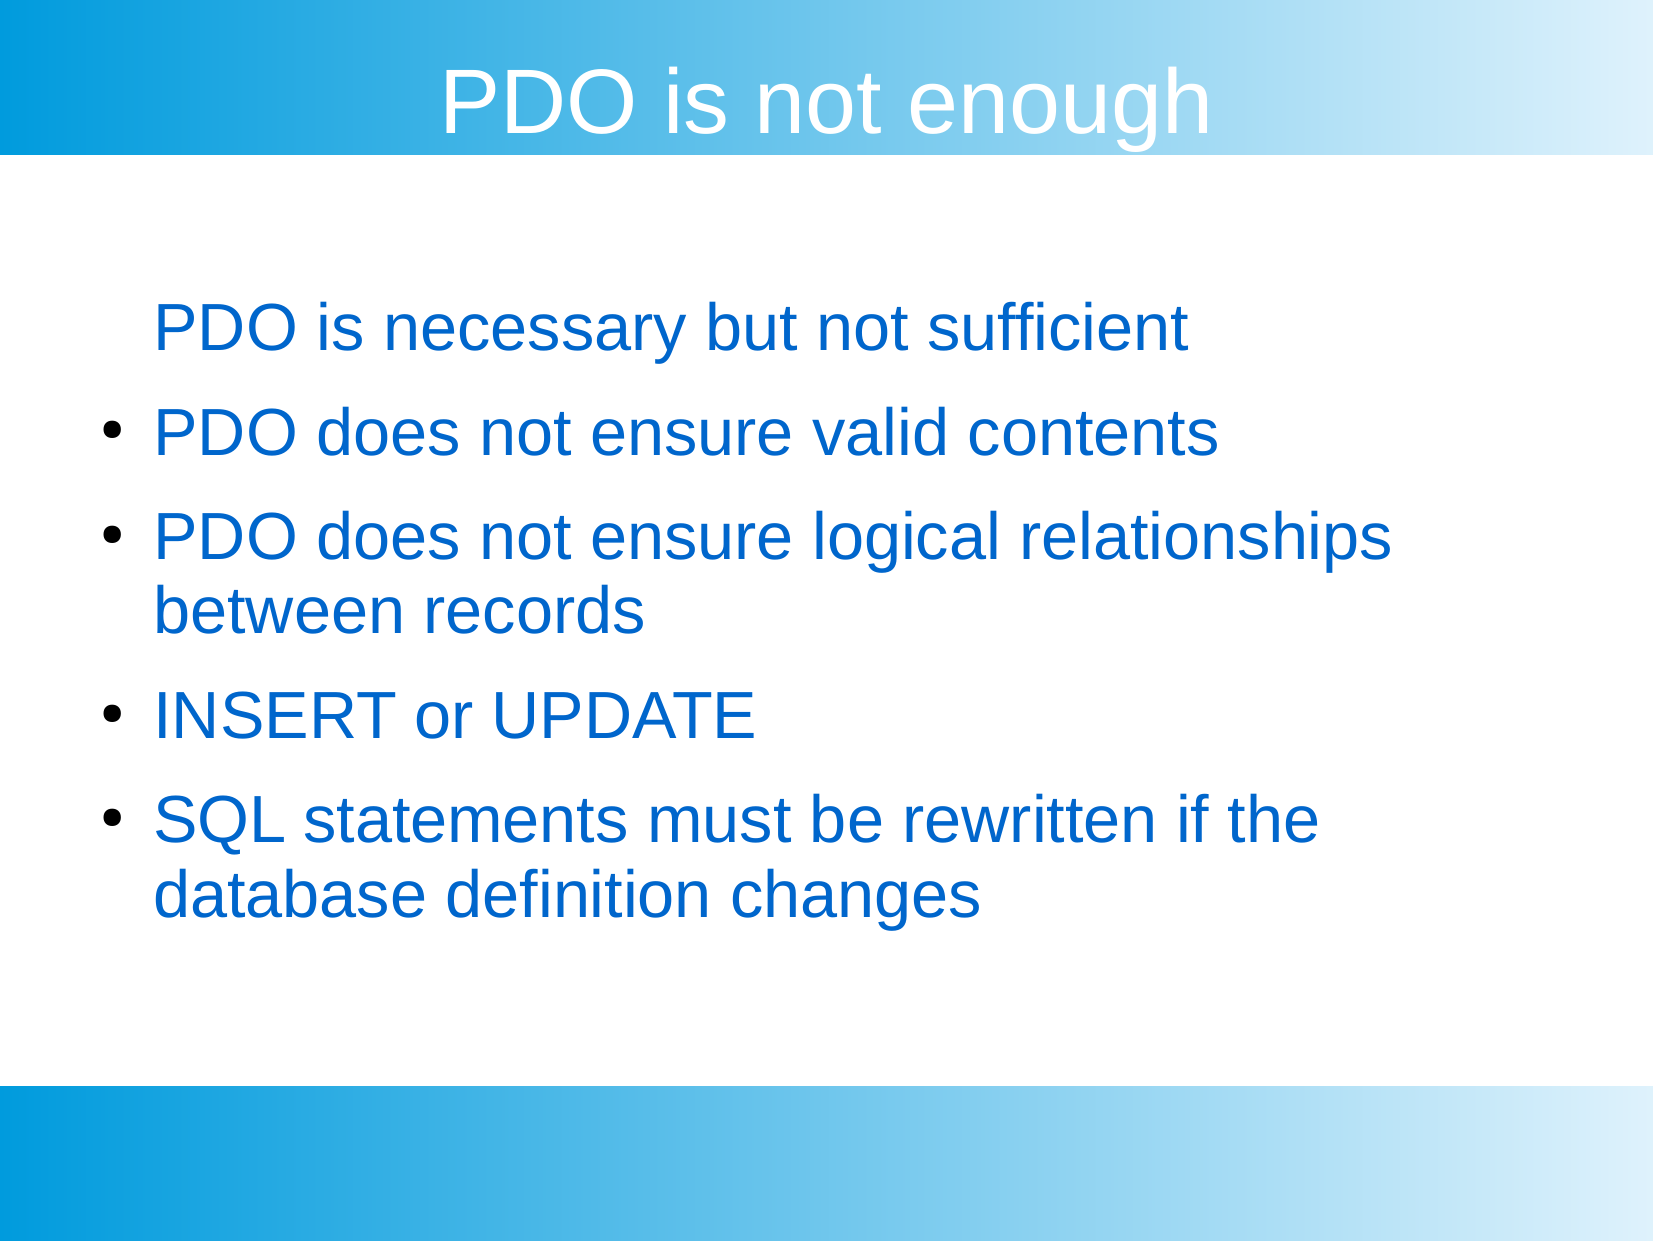

# PDO is not enough
PDO is necessary but not sufficient
PDO does not ensure valid contents
PDO does not ensure logical relationships between records
INSERT or UPDATE
SQL statements must be rewritten if the database definition changes